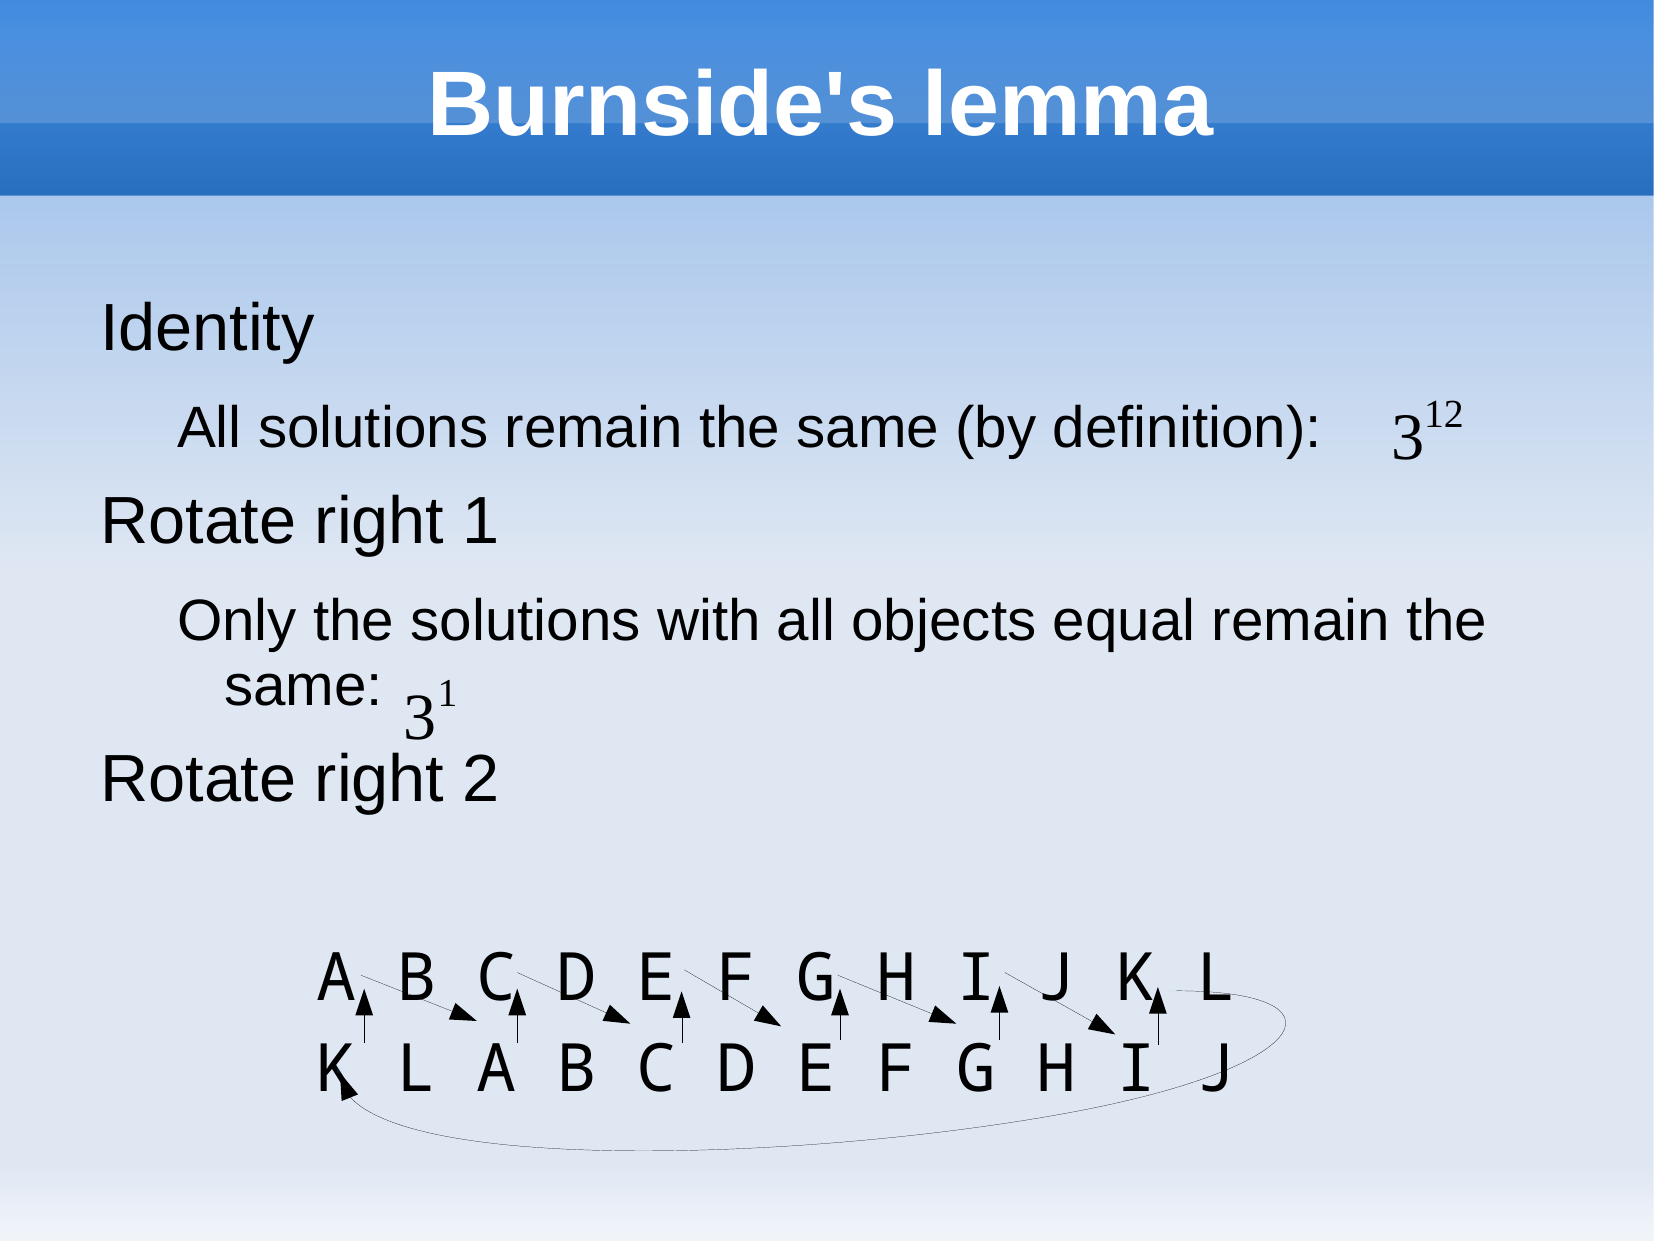

# Burnside's lemma
Identity
All solutions remain the same (by definition):
Rotate right 1
Only the solutions with all objects equal remain the same:
Rotate right 2
A B C D E F G H I J K L
K L A B C D E F G H I J